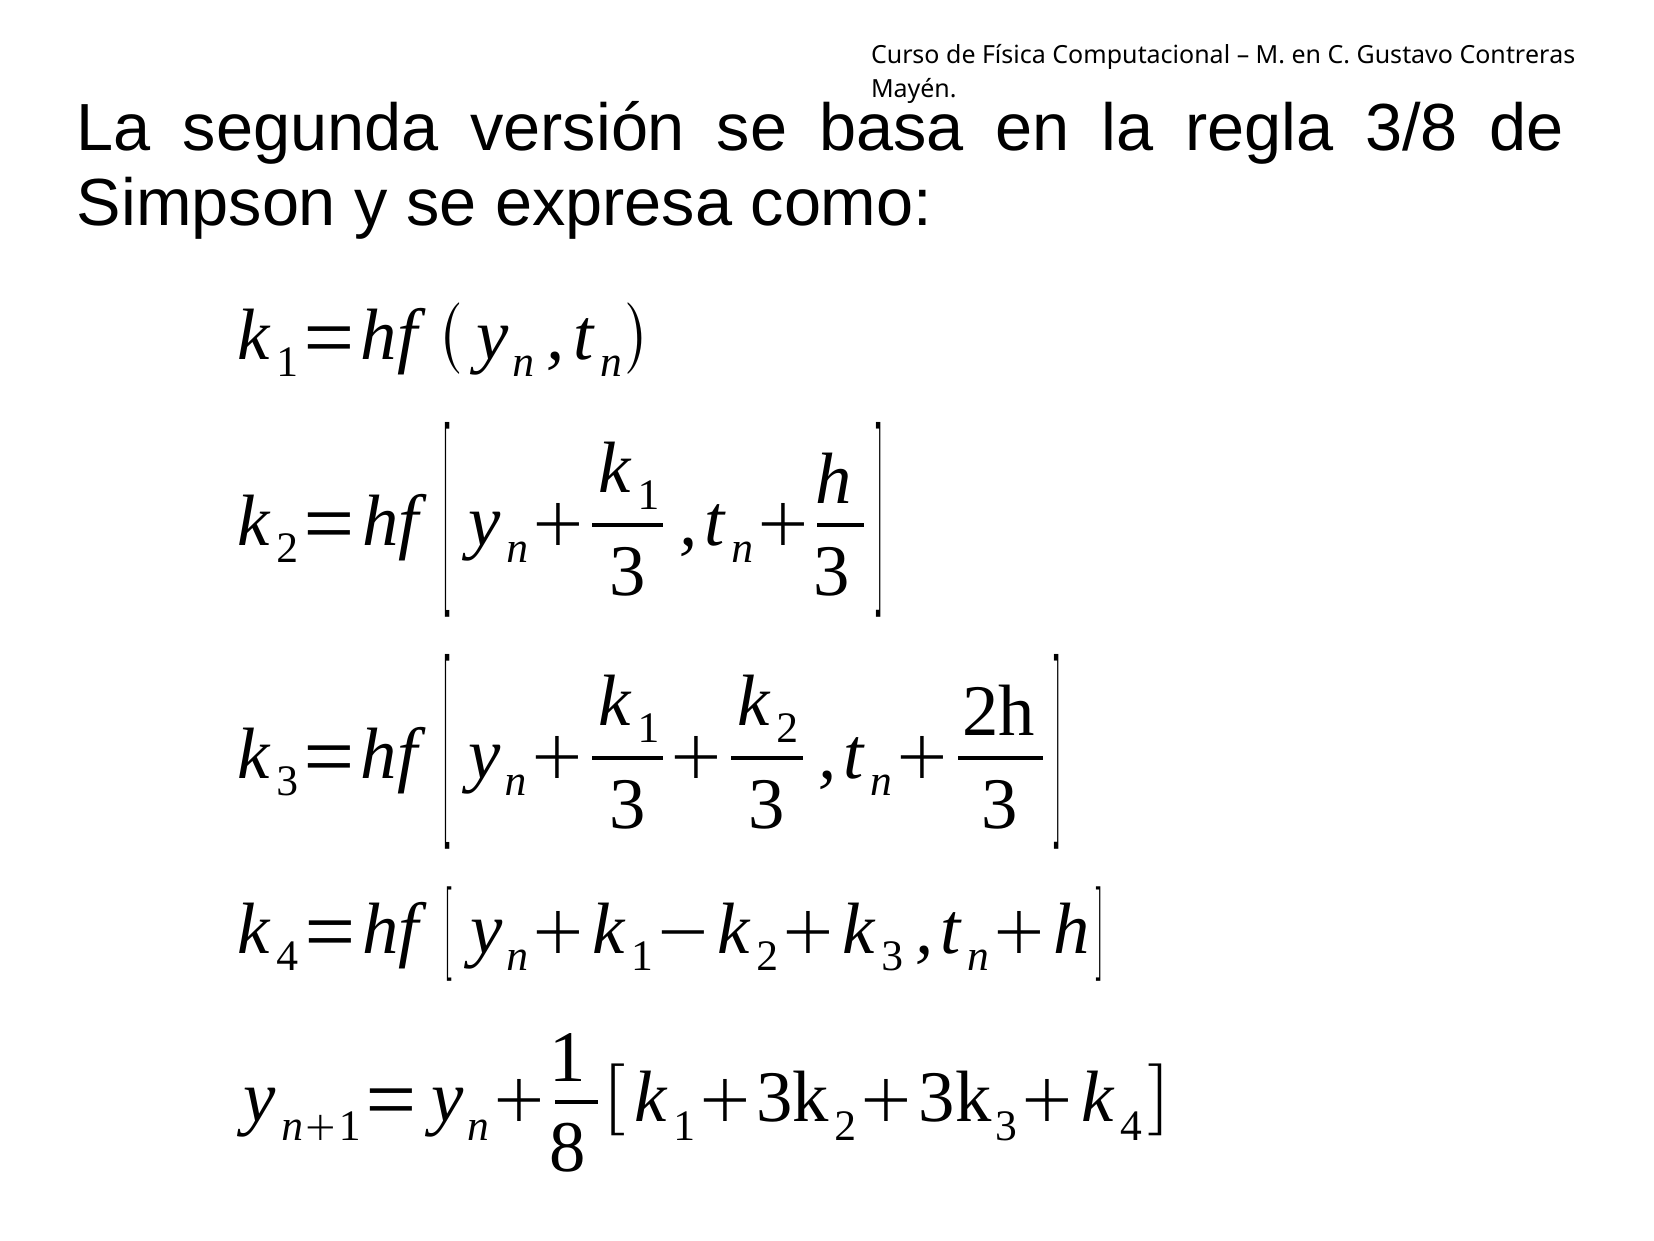

La segunda versión se basa en la regla 3/8 de Simpson y se expresa como: